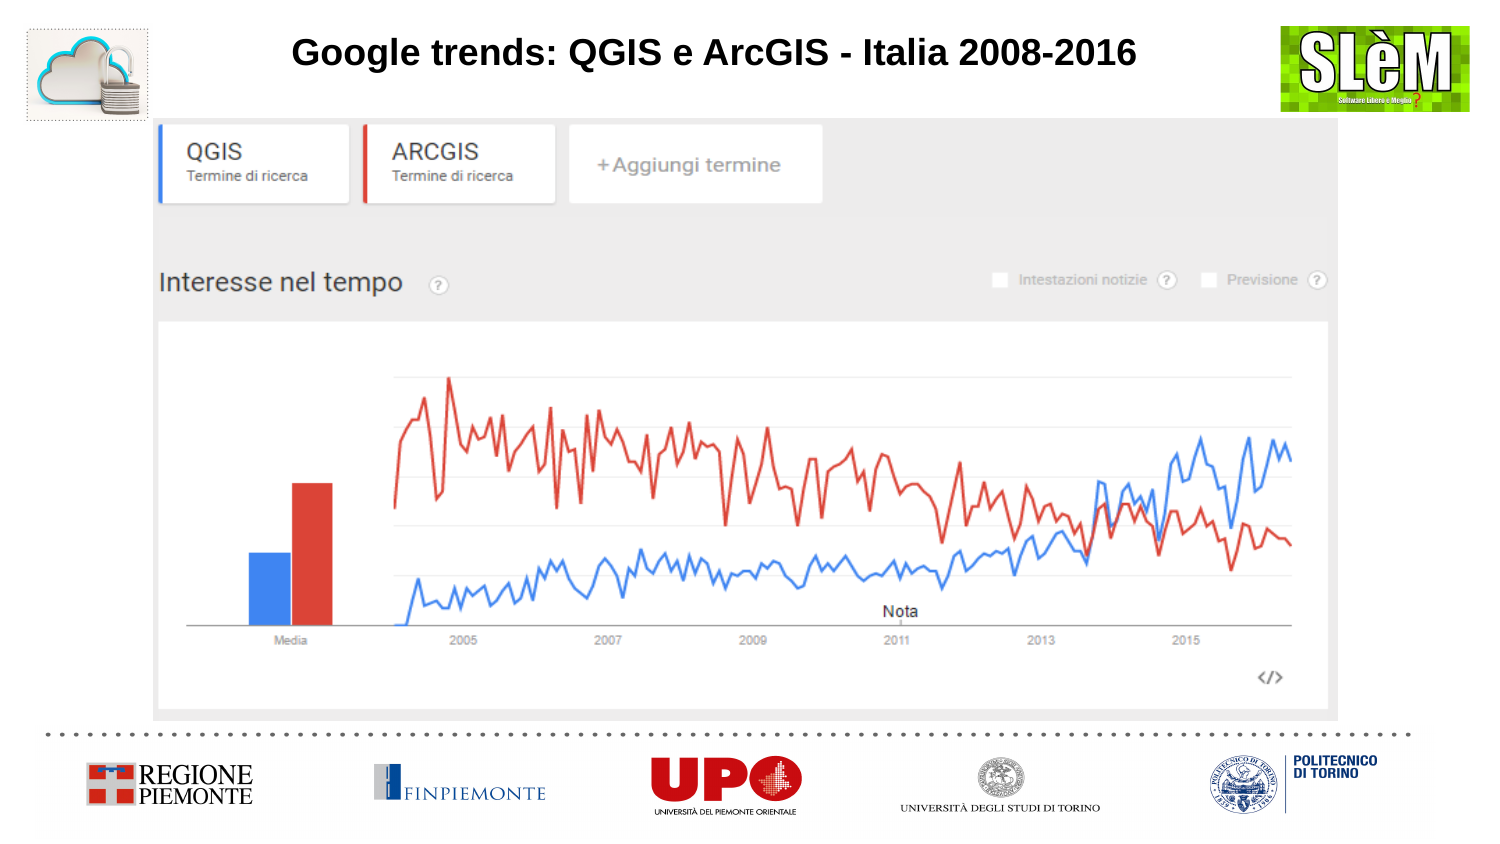

Google trends: QGIS e ArcGIS - Italia 2008-2016
.
I